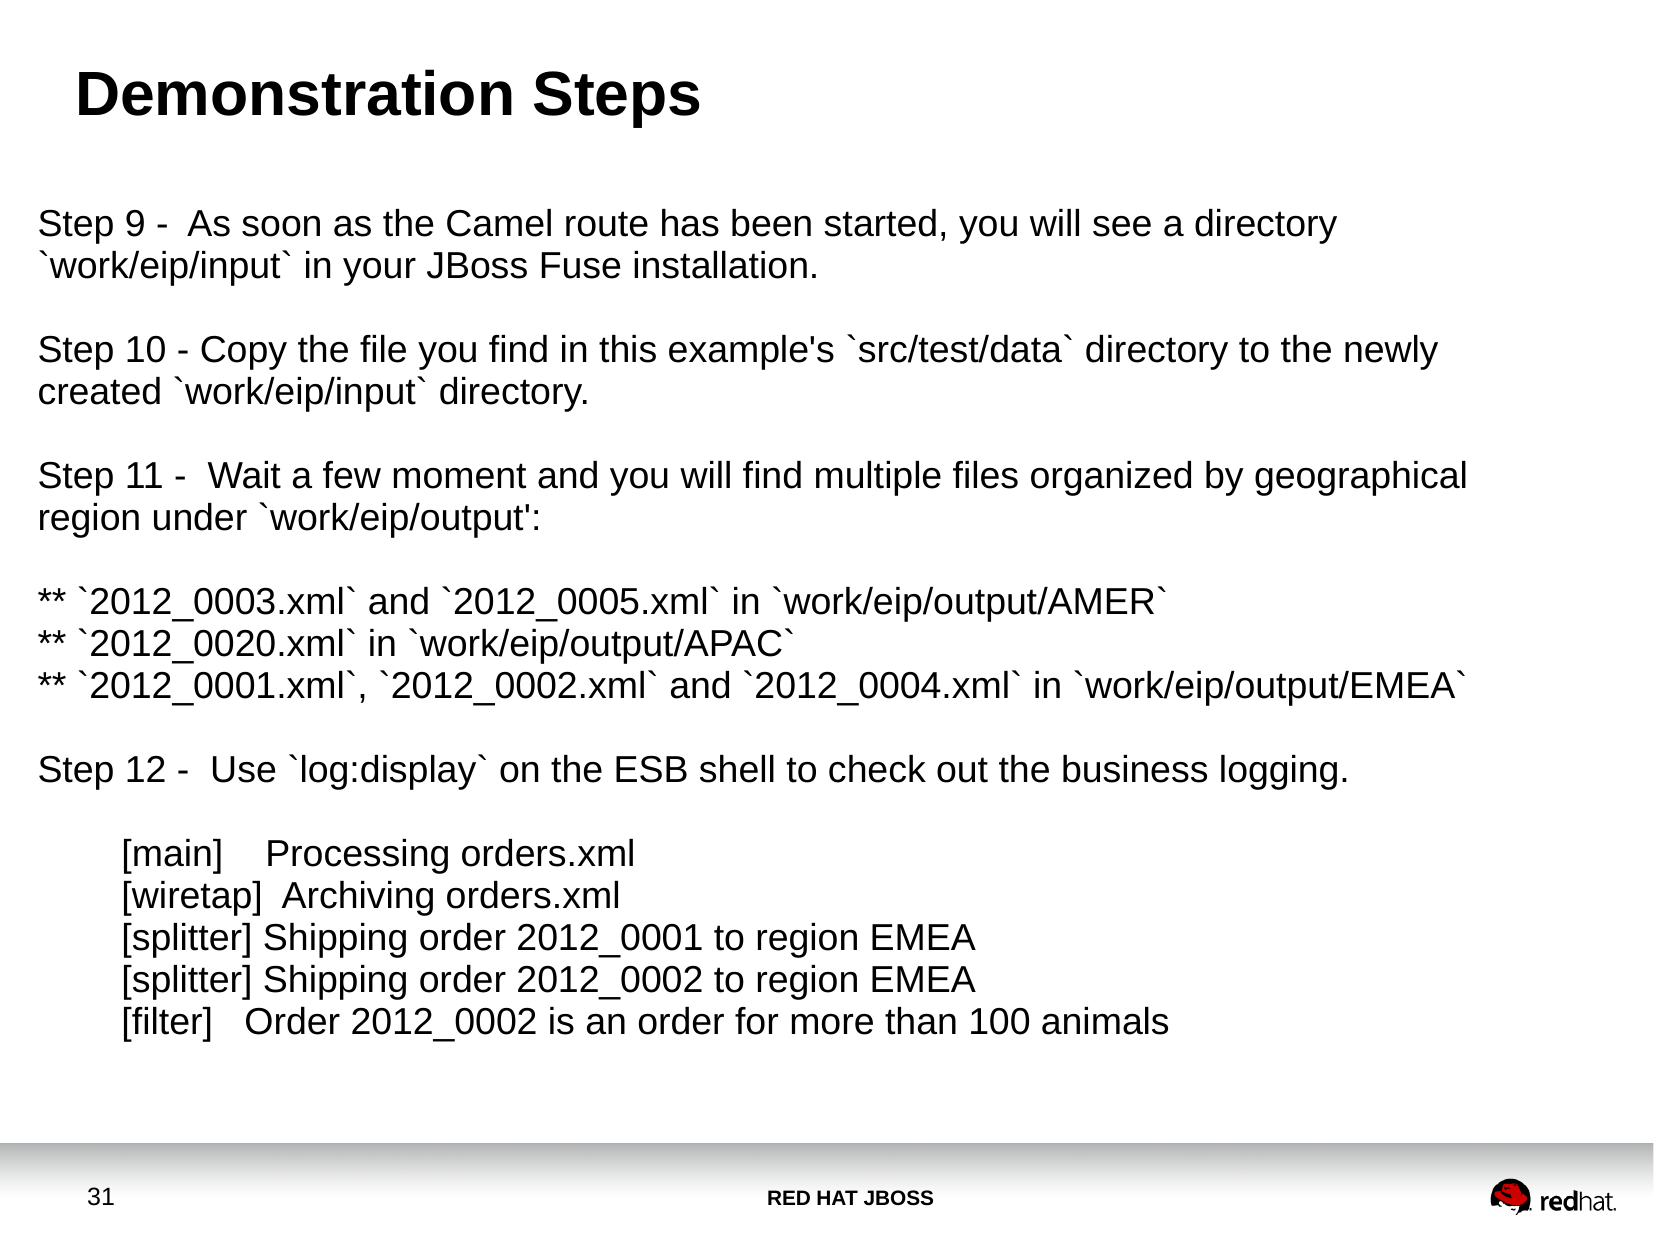

# Demonstration Steps
Step 9 - As soon as the Camel route has been started, you will see a directory `work/eip/input` in your JBoss Fuse installation.
Step 10 - Copy the file you find in this example's `src/test/data` directory to the newly created `work/eip/input` directory.
Step 11 - Wait a few moment and you will find multiple files organized by geographical region under `work/eip/output':
** `2012_0003.xml` and `2012_0005.xml` in `work/eip/output/AMER`
** `2012_0020.xml` in `work/eip/output/APAC`
** `2012_0001.xml`, `2012_0002.xml` and `2012_0004.xml` in `work/eip/output/EMEA`
Step 12 - Use `log:display` on the ESB shell to check out the business logging.
 [main] Processing orders.xml
 [wiretap] Archiving orders.xml
 [splitter] Shipping order 2012_0001 to region EMEA
 [splitter] Shipping order 2012_0002 to region EMEA
 [filter] Order 2012_0002 is an order for more than 100 animals